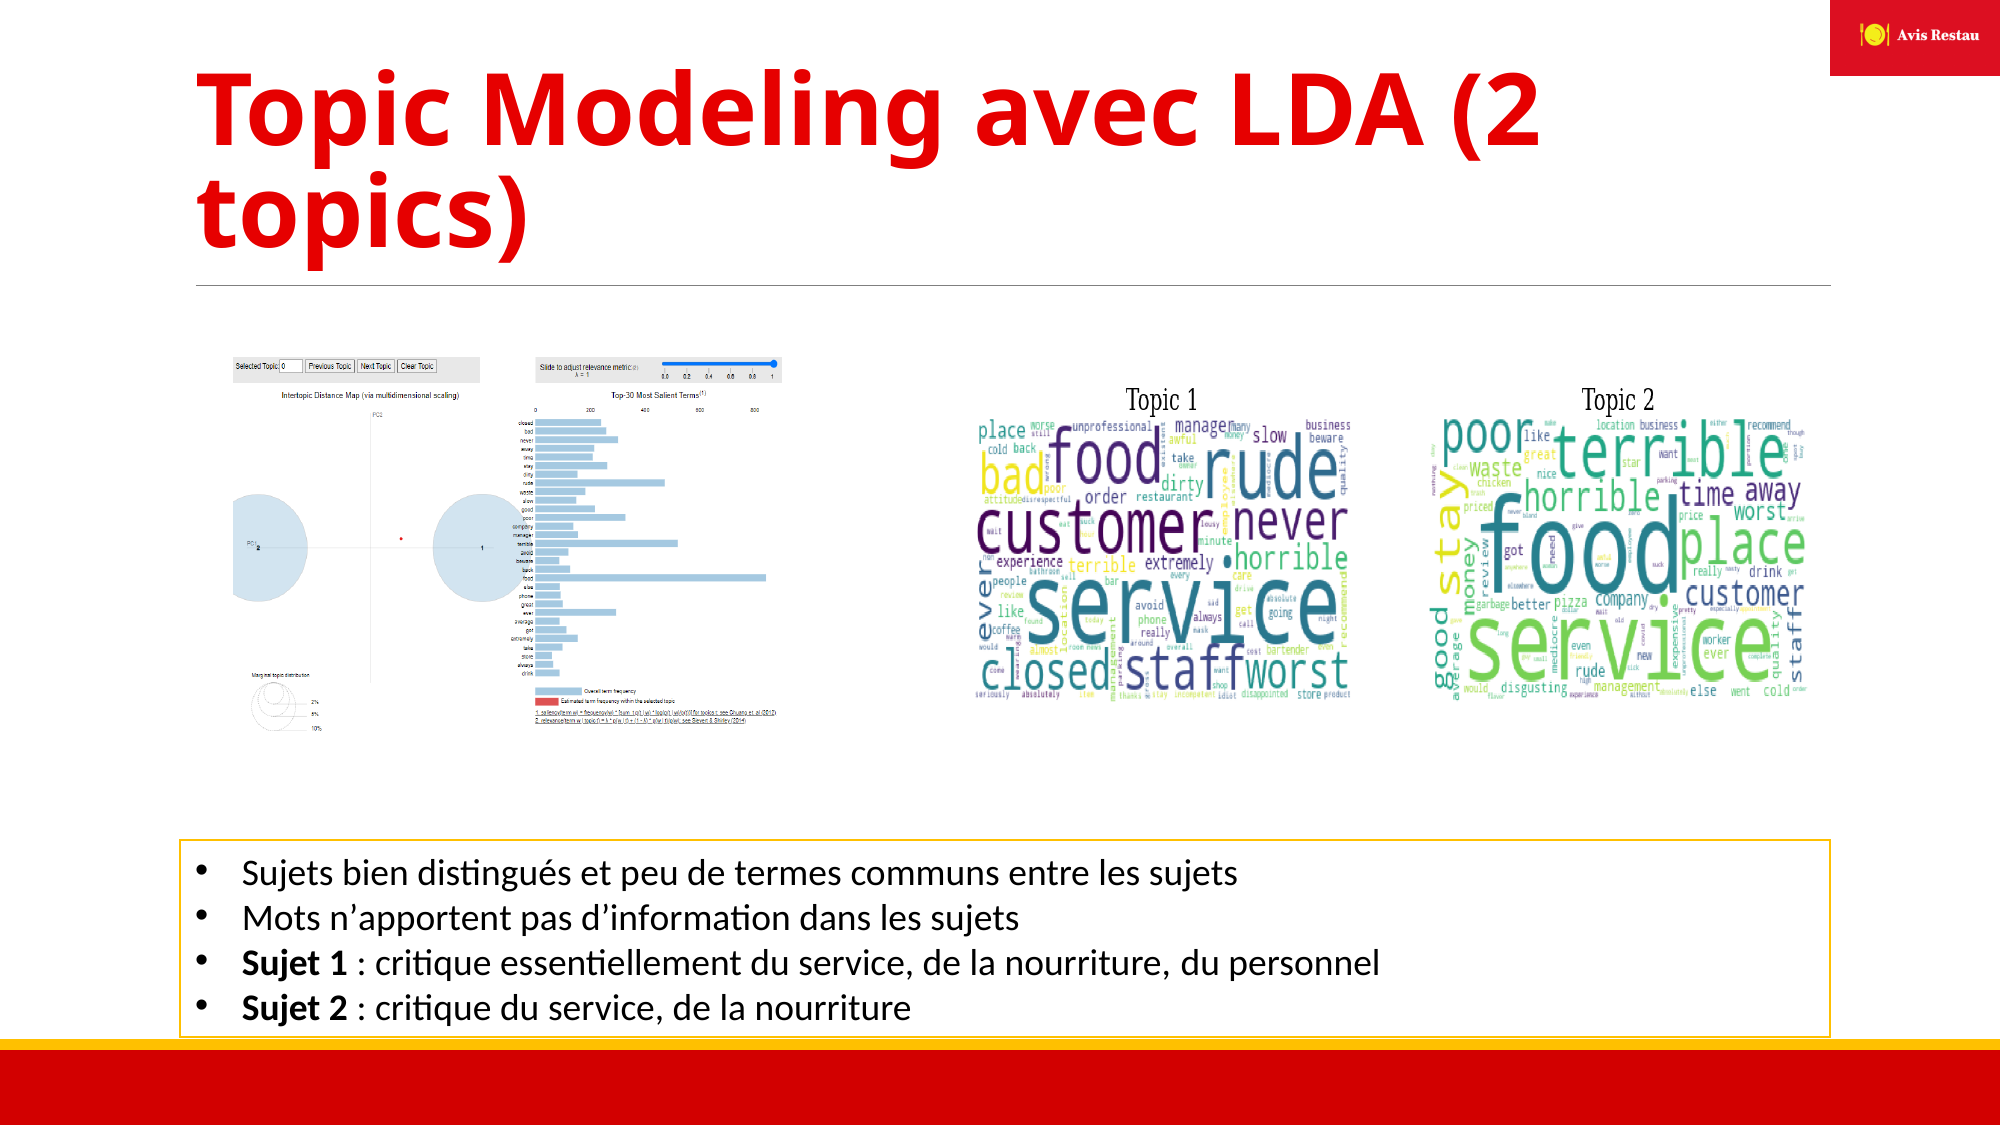

# Topic Modeling avec LDA (2 topics)
Sujets bien distingués et peu de termes communs entre les sujets
Mots n’apportent pas d’information dans les sujets
Sujet 1 : critique essentiellement du service, de la nourriture, du personnel
Sujet 2 : critique du service, de la nourriture